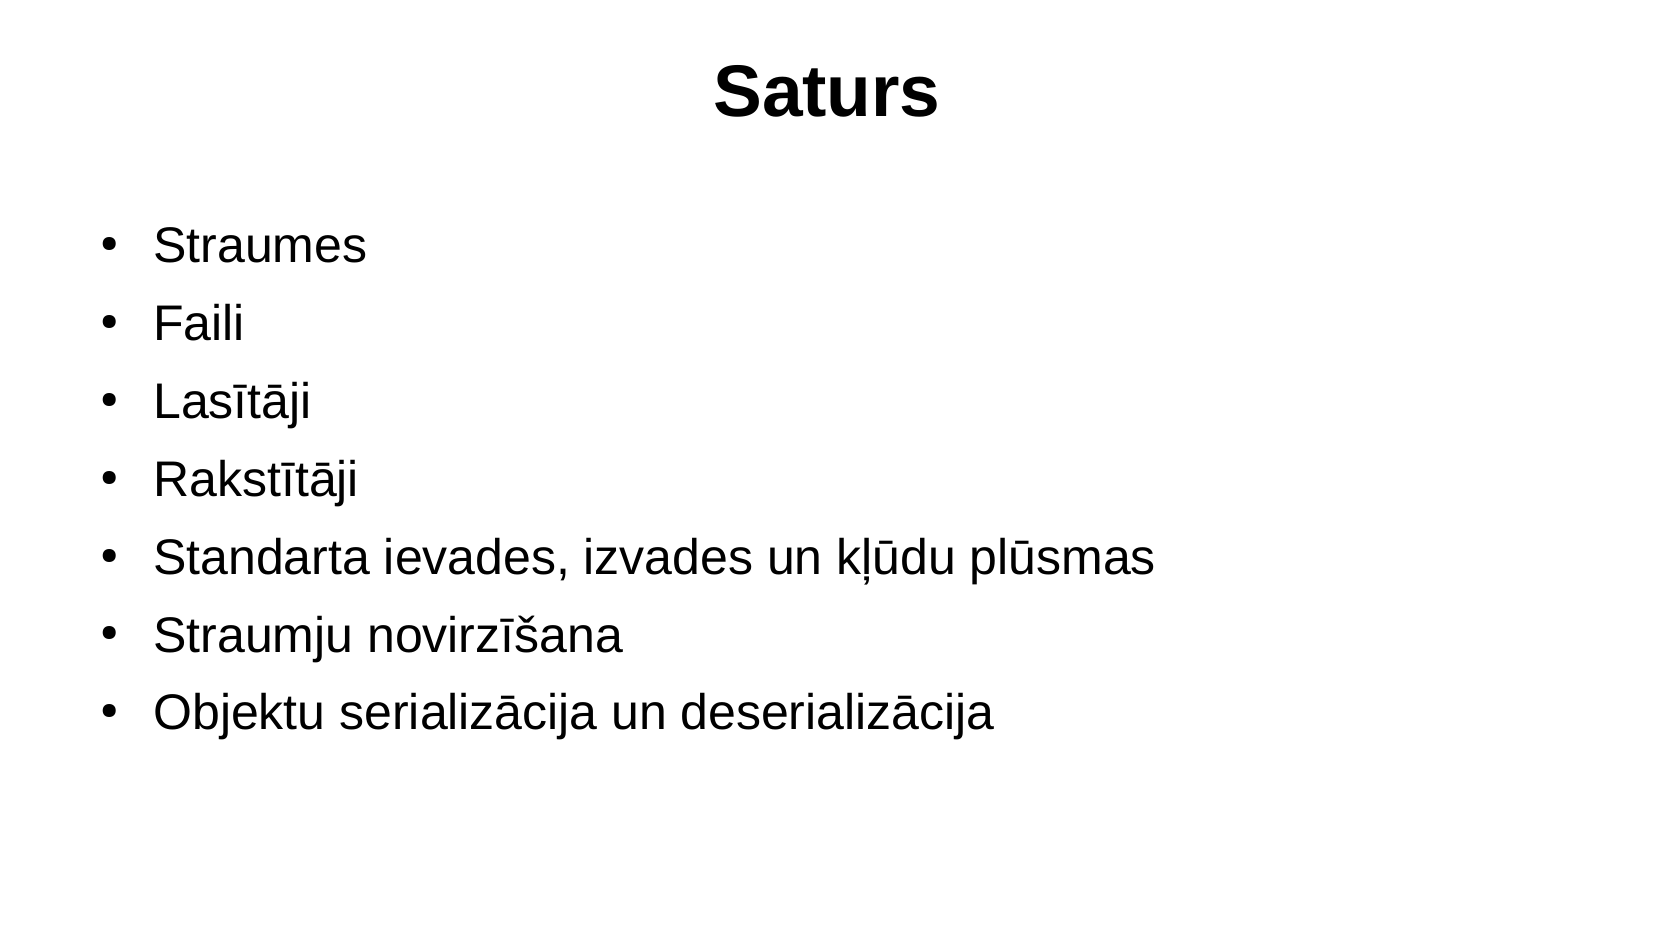

# Saturs
Straumes
Faili
Lasītāji
Rakstītāji
Standarta ievades, izvades un kļūdu plūsmas
Straumju novirzīšana
Objektu serializācija un deserializācija